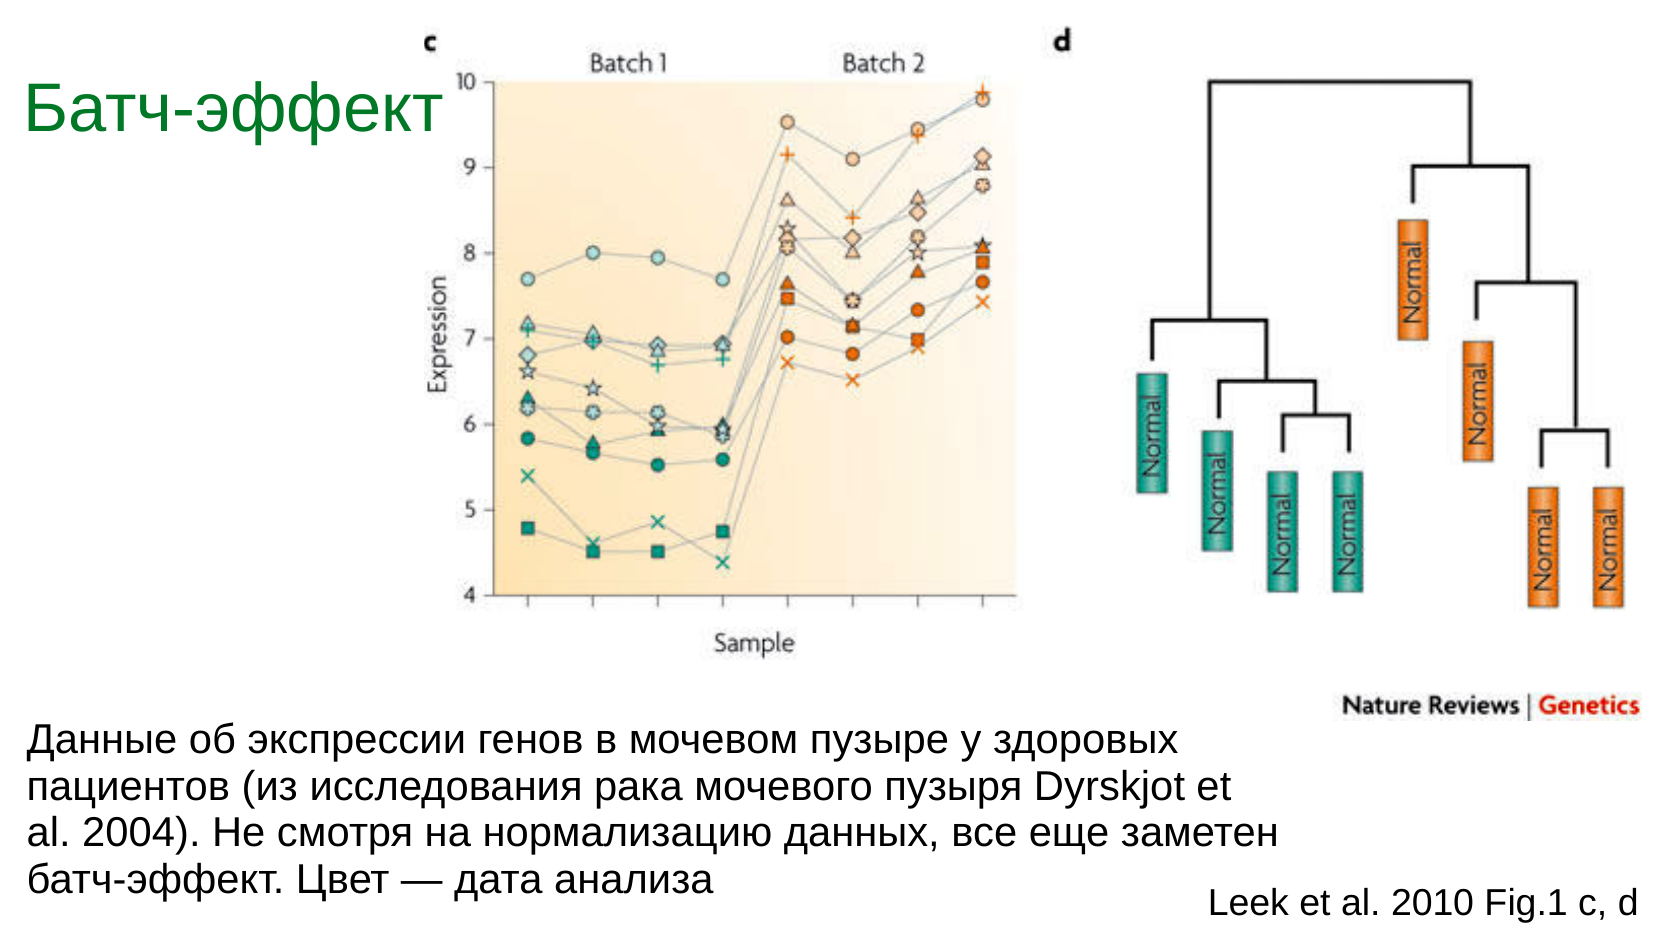

# Батч-эффект
Данные об экспрессии генов в мочевом пузыре у здоровых пациентов (из исследования рака мочевого пузыря Dyrskjot et al. 2004). Не смотря на нормализацию данных, все еще заметен батч-эффект. Цвет — дата анализа
Leek et al. 2010 Fig.1 c, d